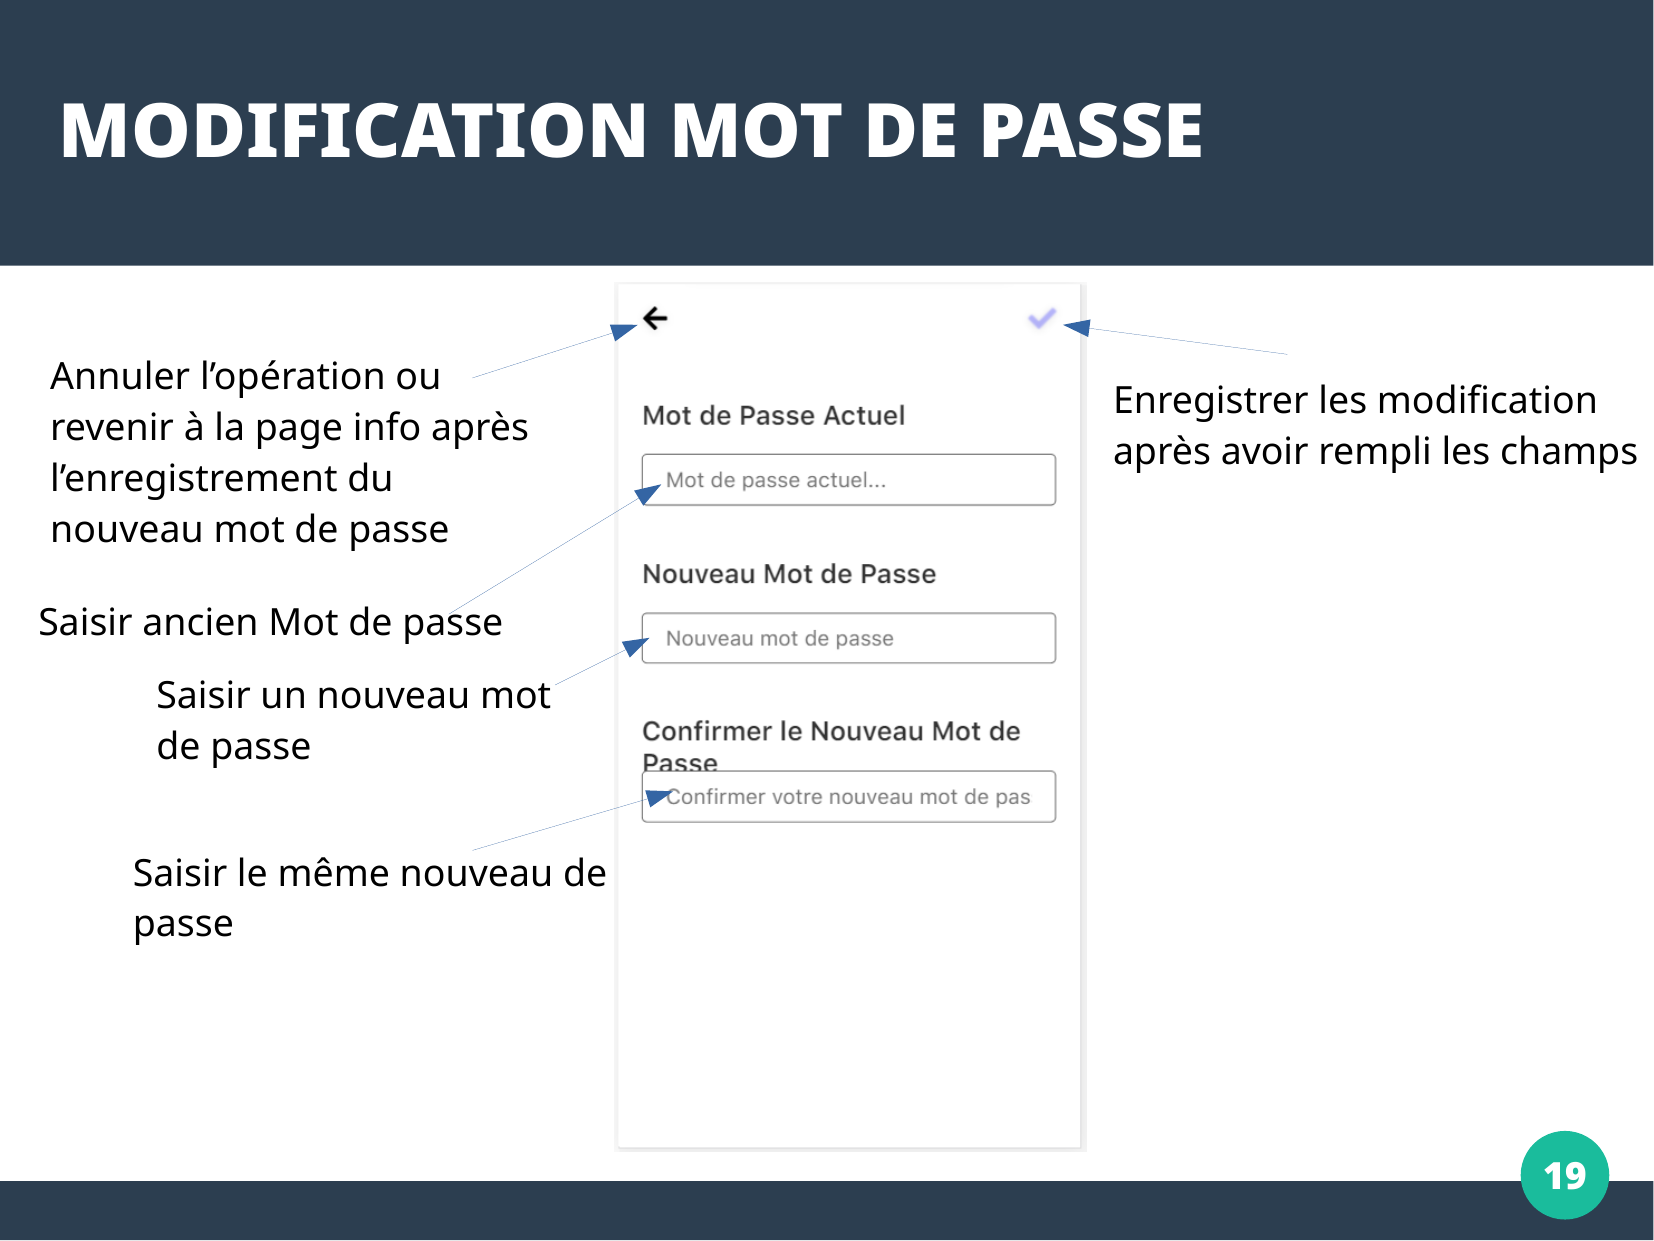

# MODIFICATION MOT DE PASSE
Annuler l’opération ou revenir à la page info après l’enregistrement du nouveau mot de passe
Enregistrer les modification après avoir rempli les champs
Saisir ancien Mot de passe
Saisir un nouveau mot de passe
Saisir le même nouveau de passe
19